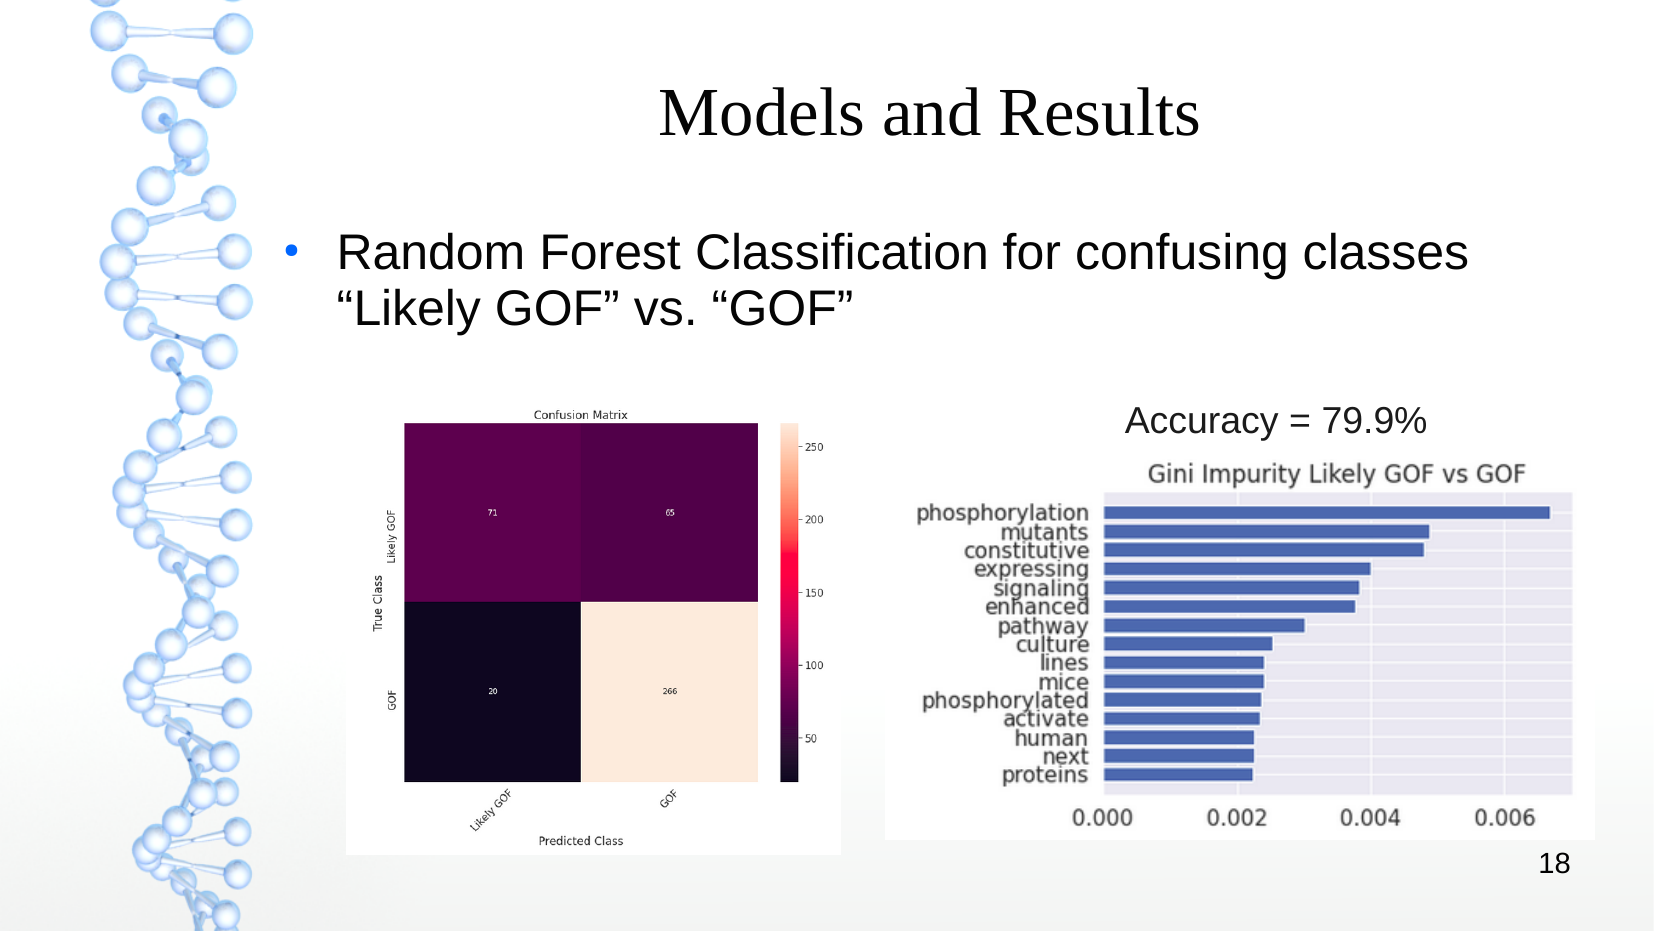

# Models and Results
Random Forest Classification for confusing classes “Likely GOF” vs. “GOF”
Accuracy = 79.9%
18